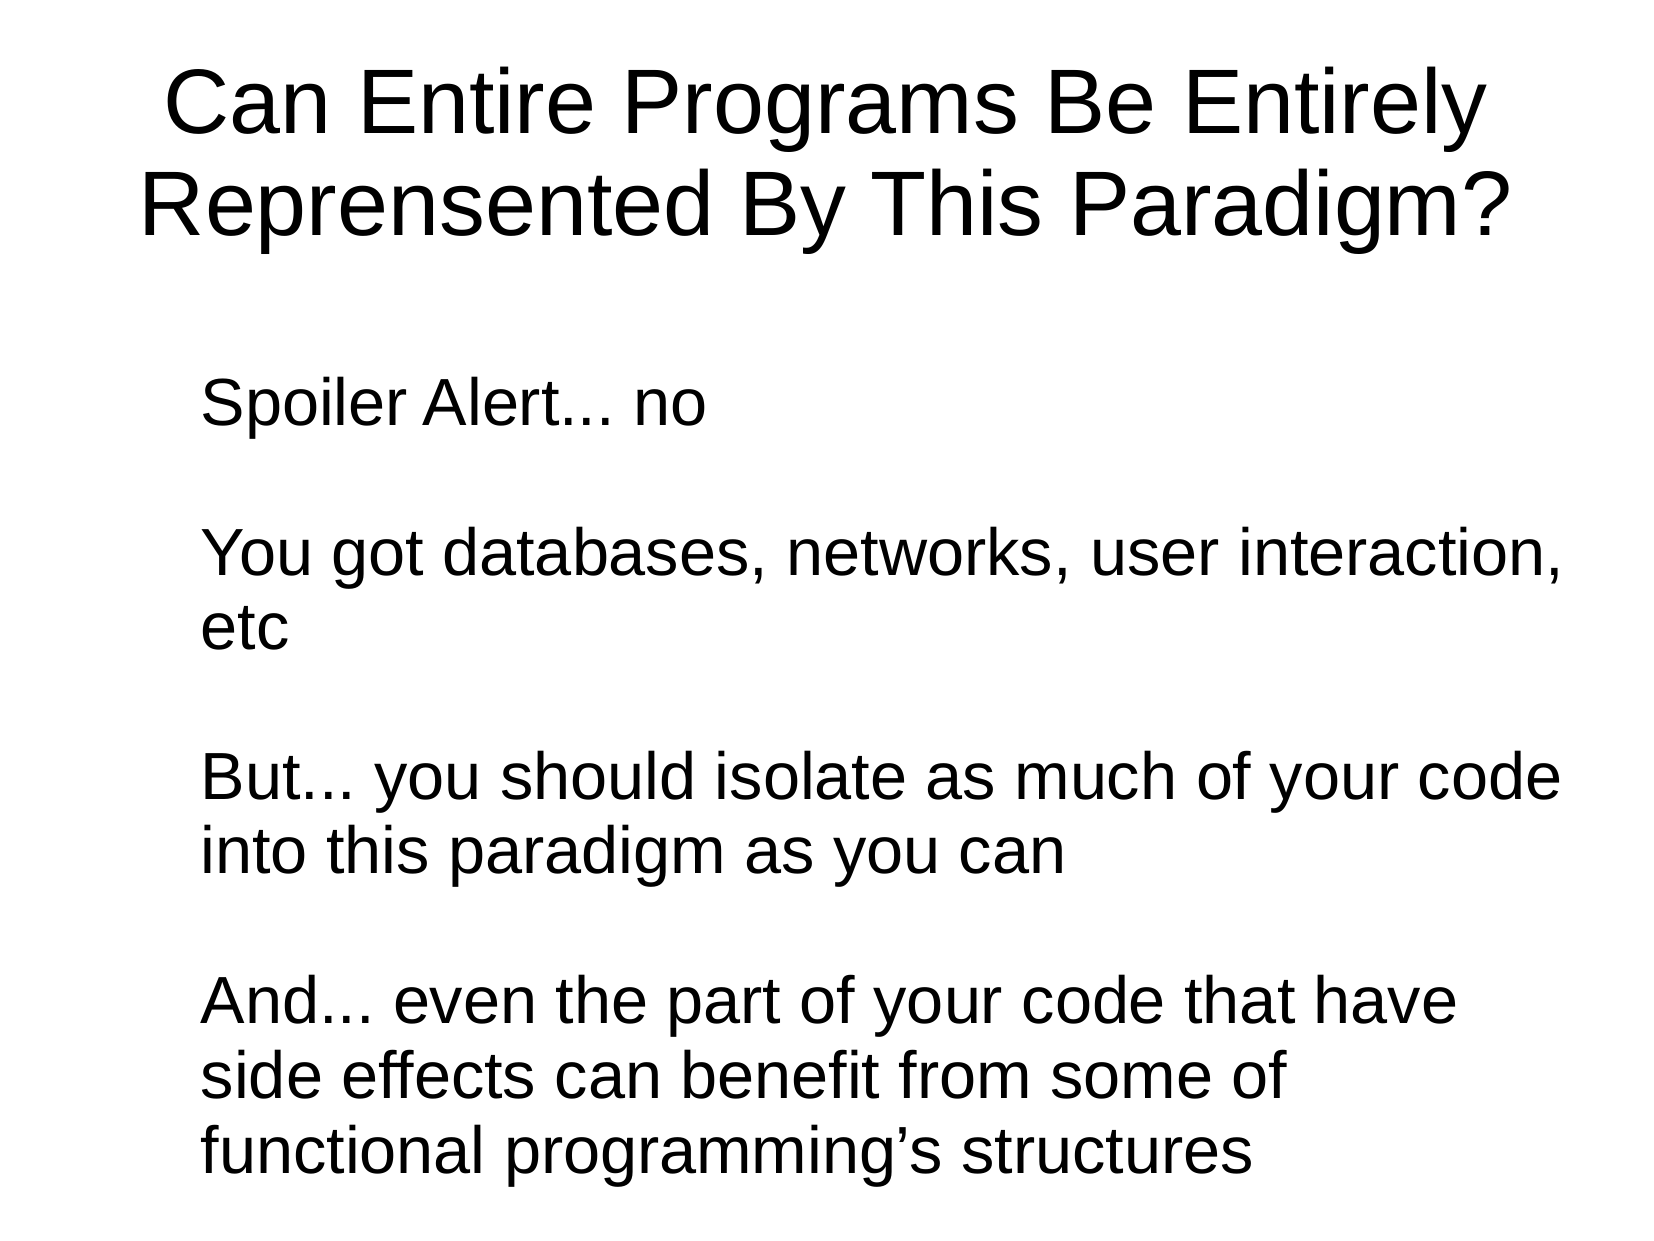

# Can Entire Programs Be Entirely Reprensented By This Paradigm?
Spoiler Alert... no
You got databases, networks, user interaction, etc
But... you should isolate as much of your code into this paradigm as you can
And... even the part of your code that have side effects can benefit from some of functional programming’s structures